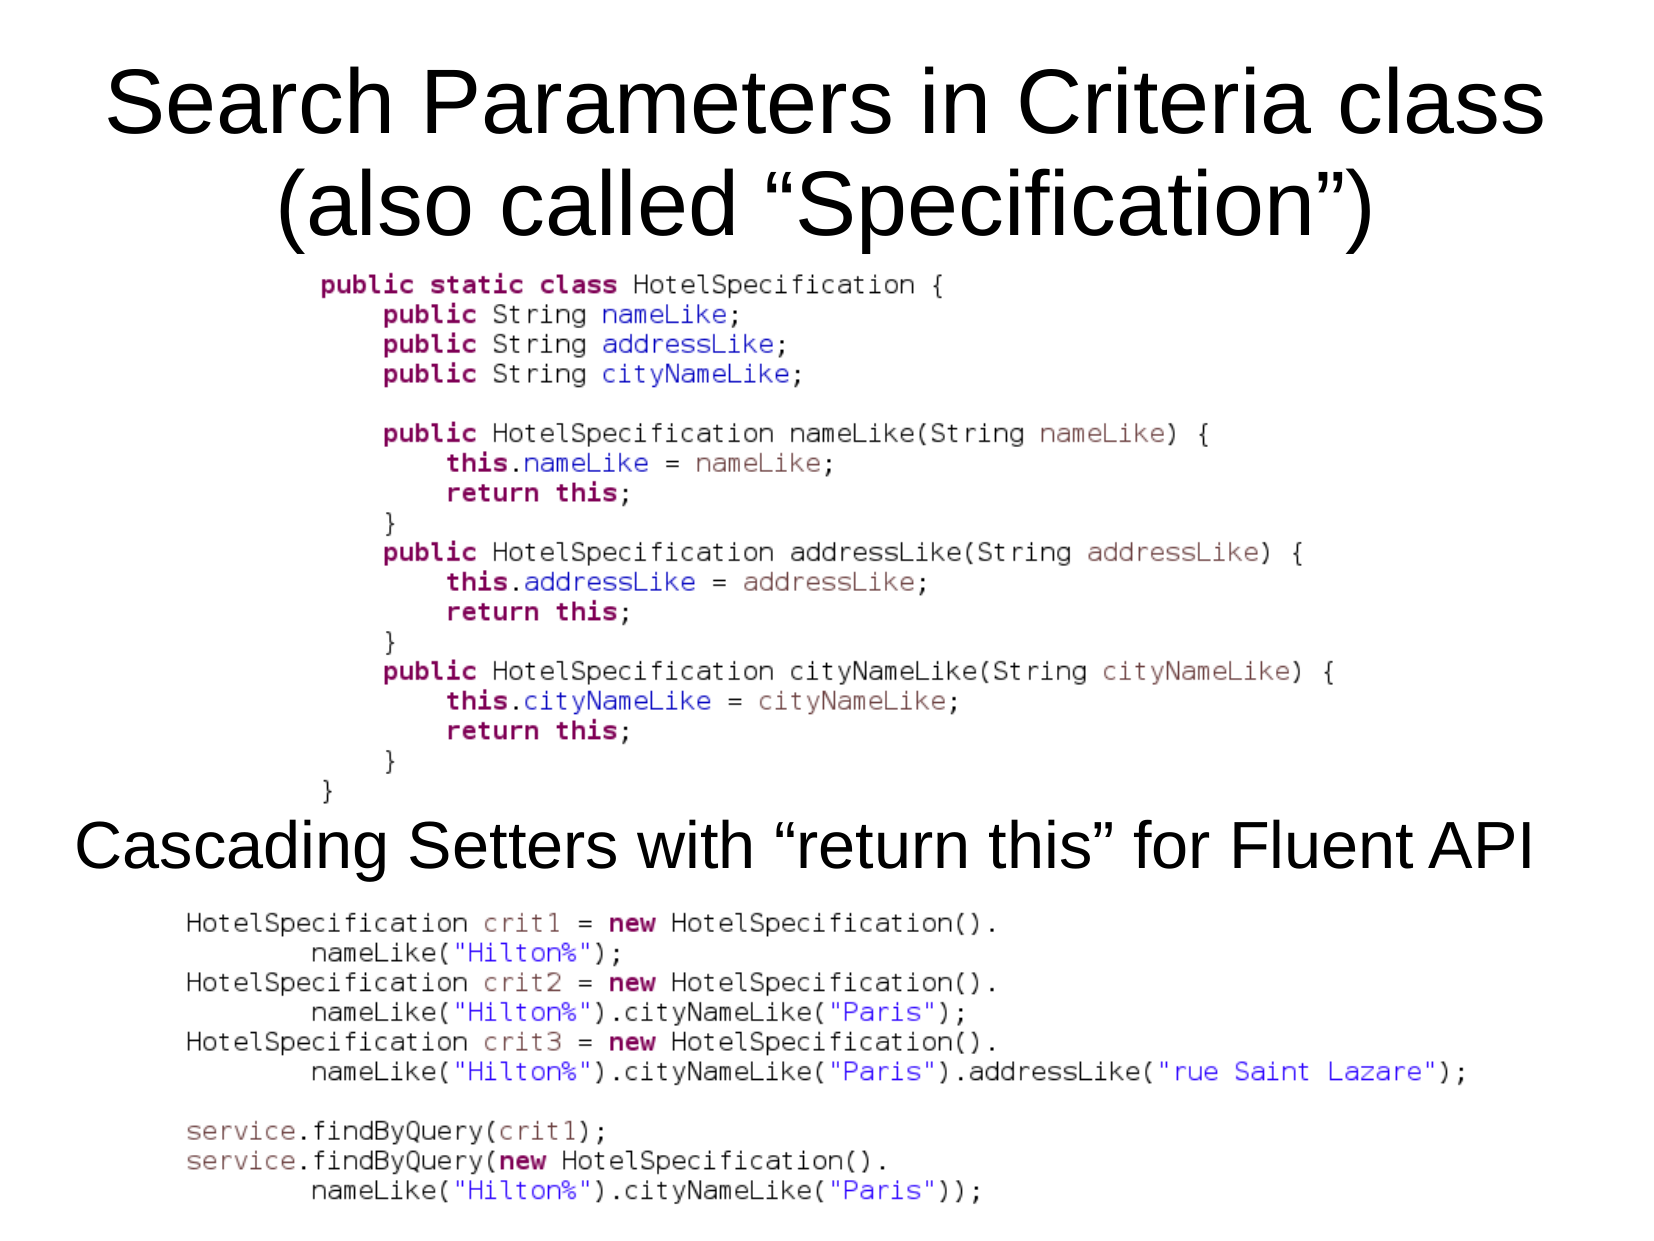

# Search Parameters in Criteria class (also called “Specification”)
Cascading Setters with “return this” for Fluent API